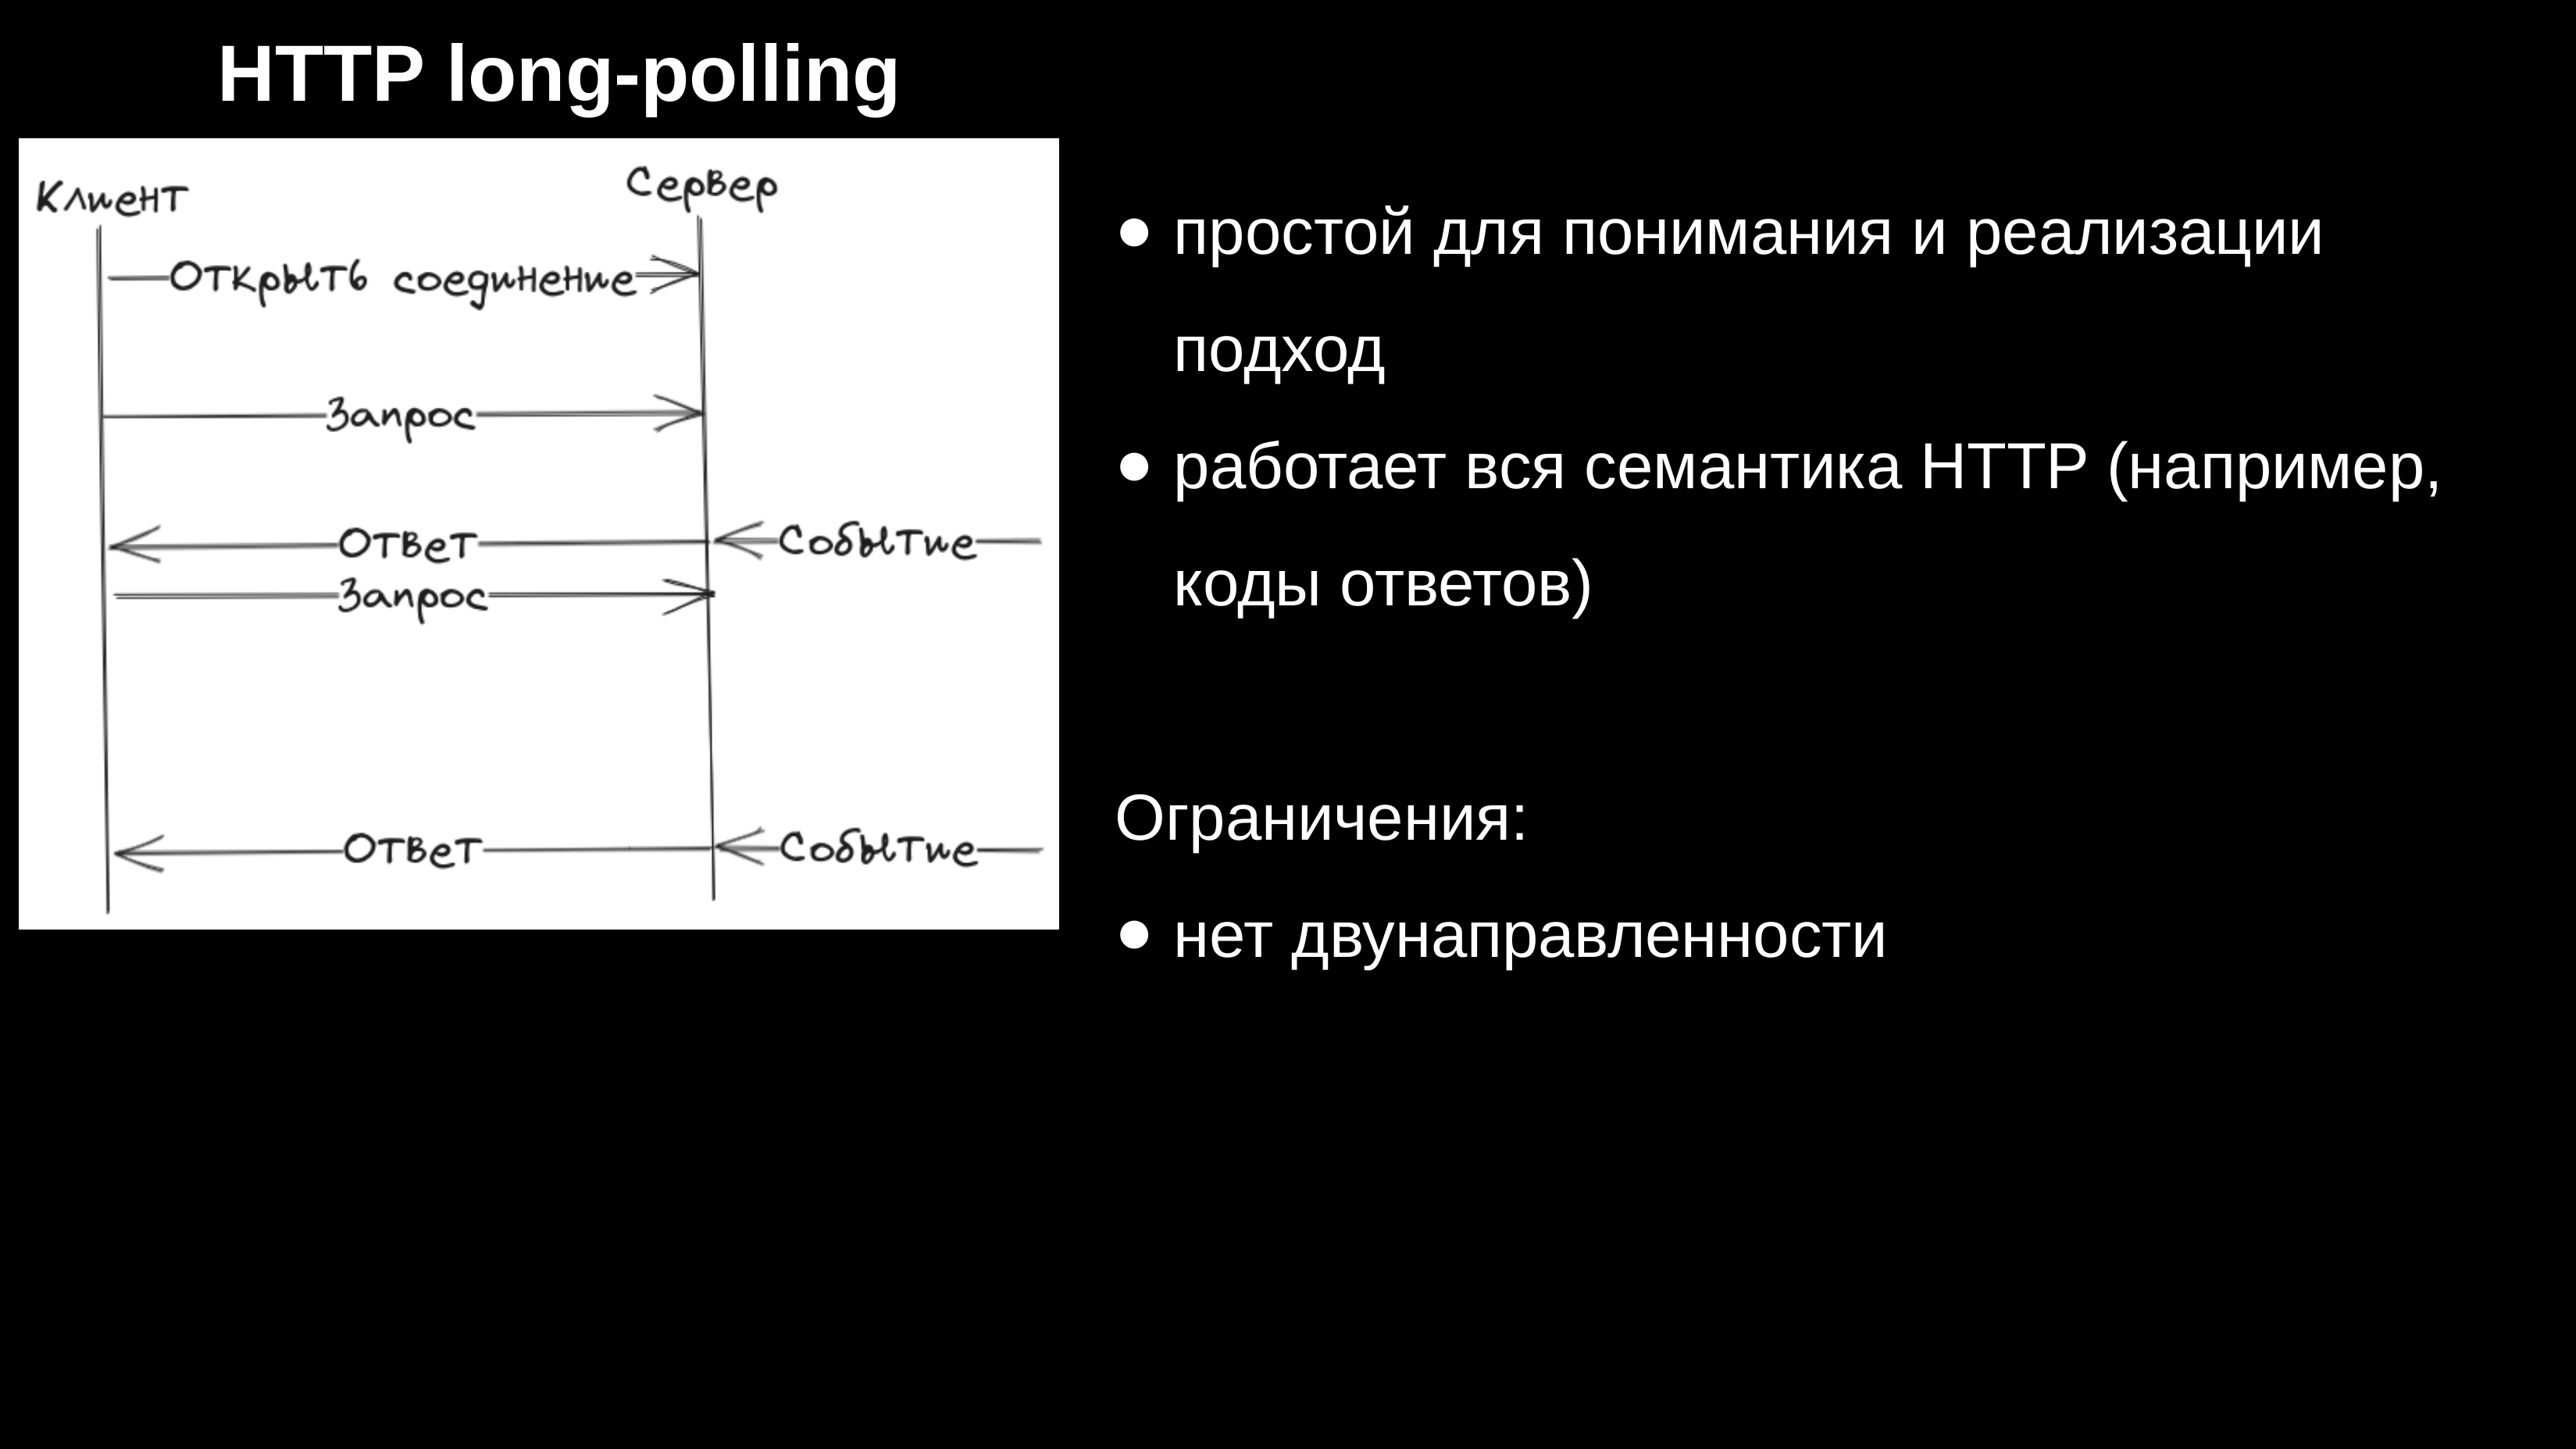

# HTTP long-polling
простой для понимания и реализации подход
работает вся семантика HTTP (например, коды ответов)
Ограничения:
нет двунаправленности